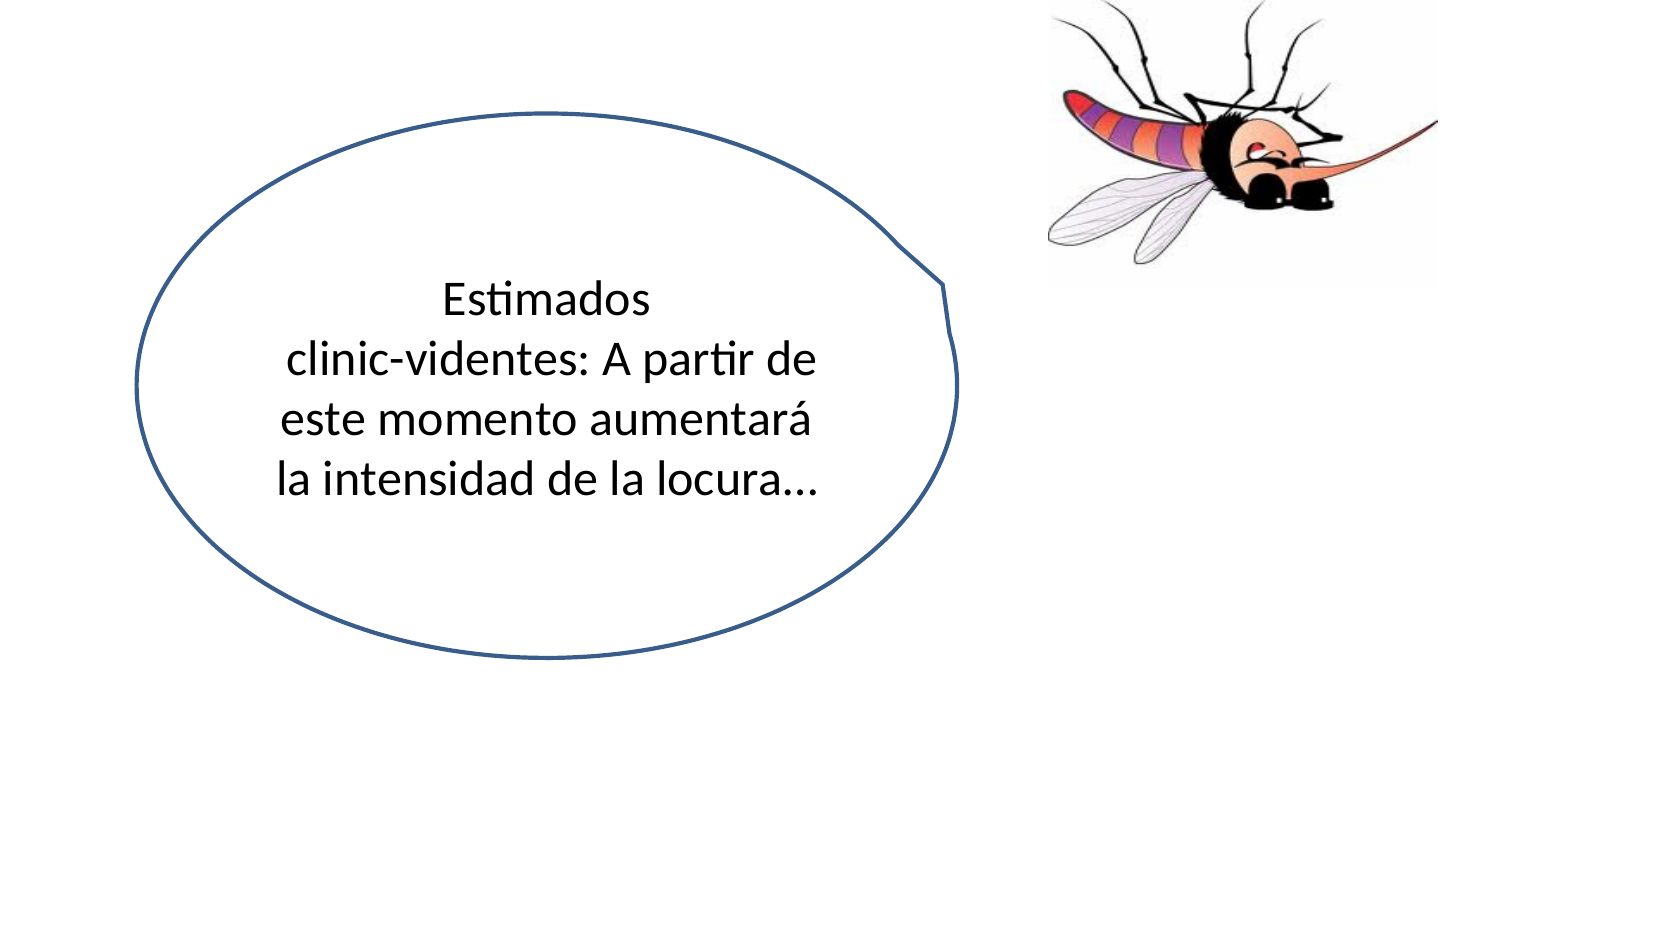

Estimados
 clinic-videntes: A partir de este momento aumentará la intensidad de la locura…